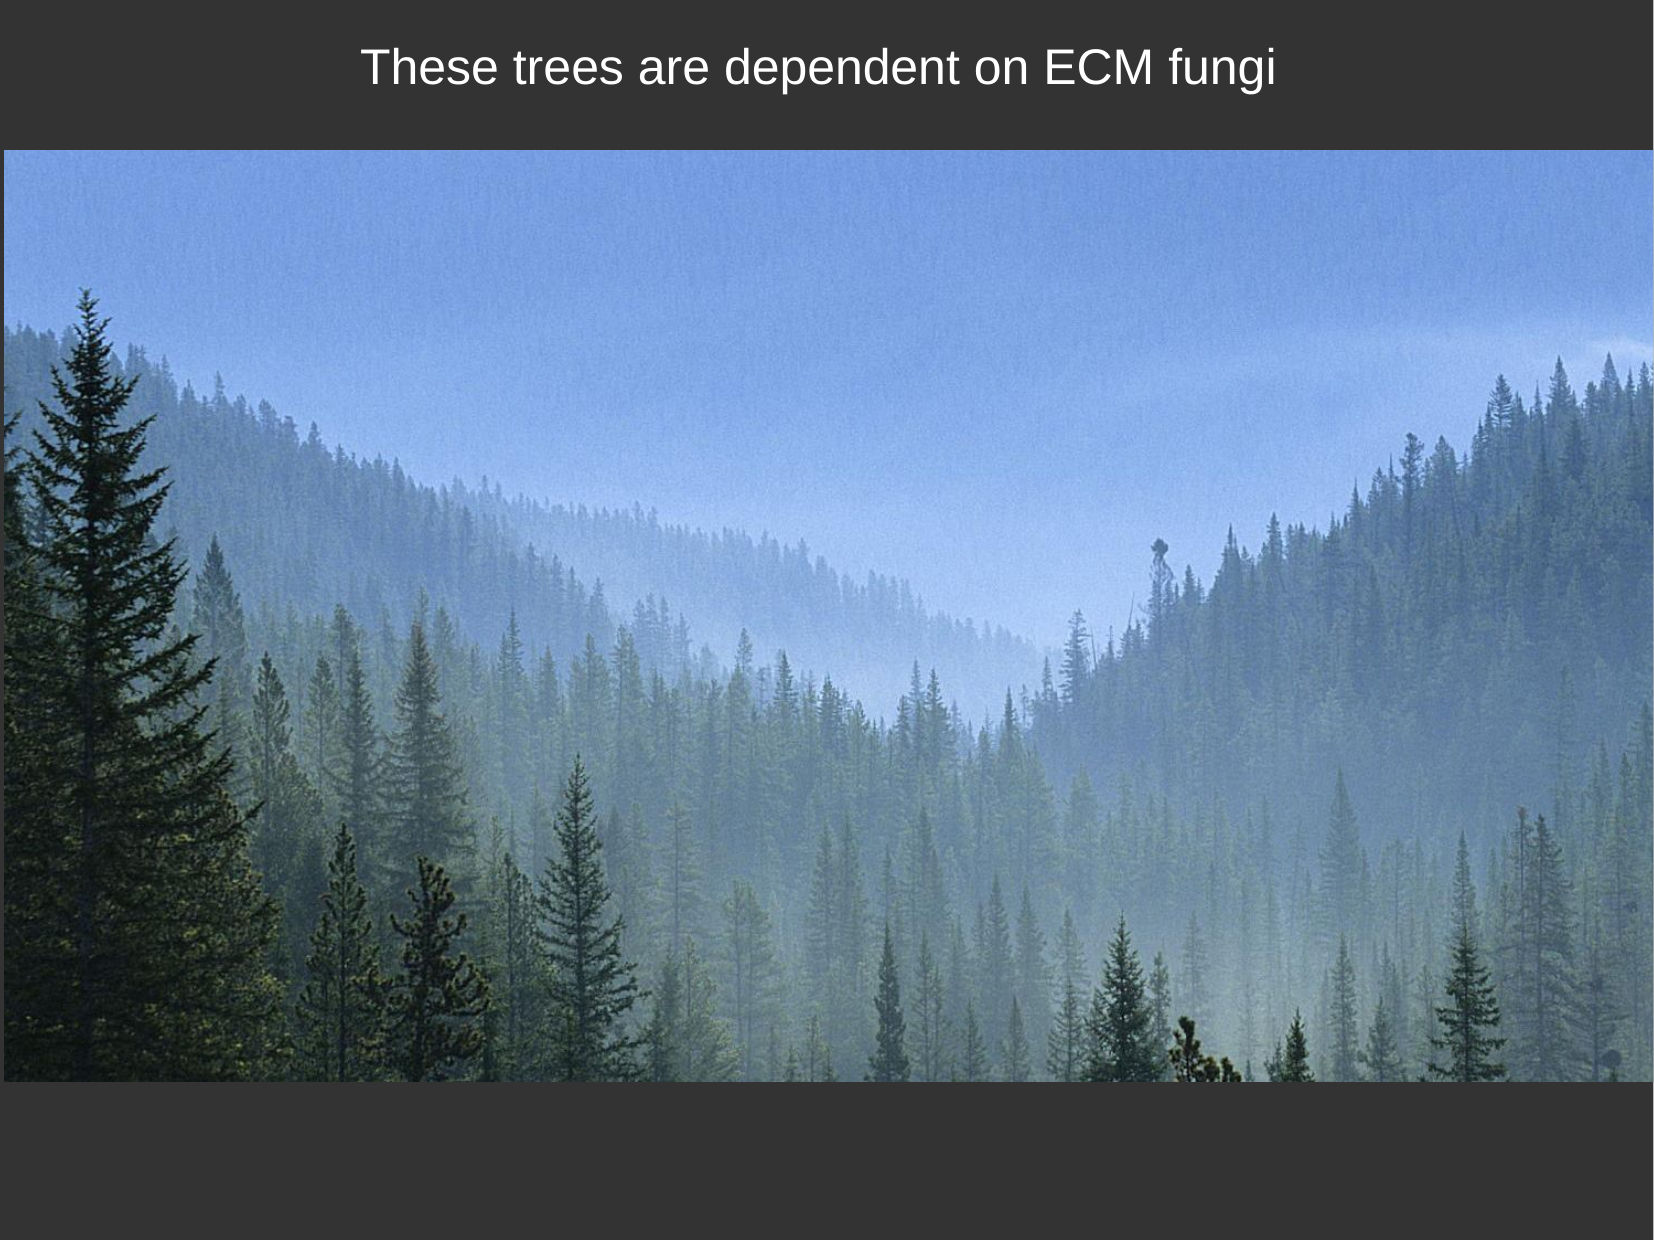

These trees are dependent on ECM fungi